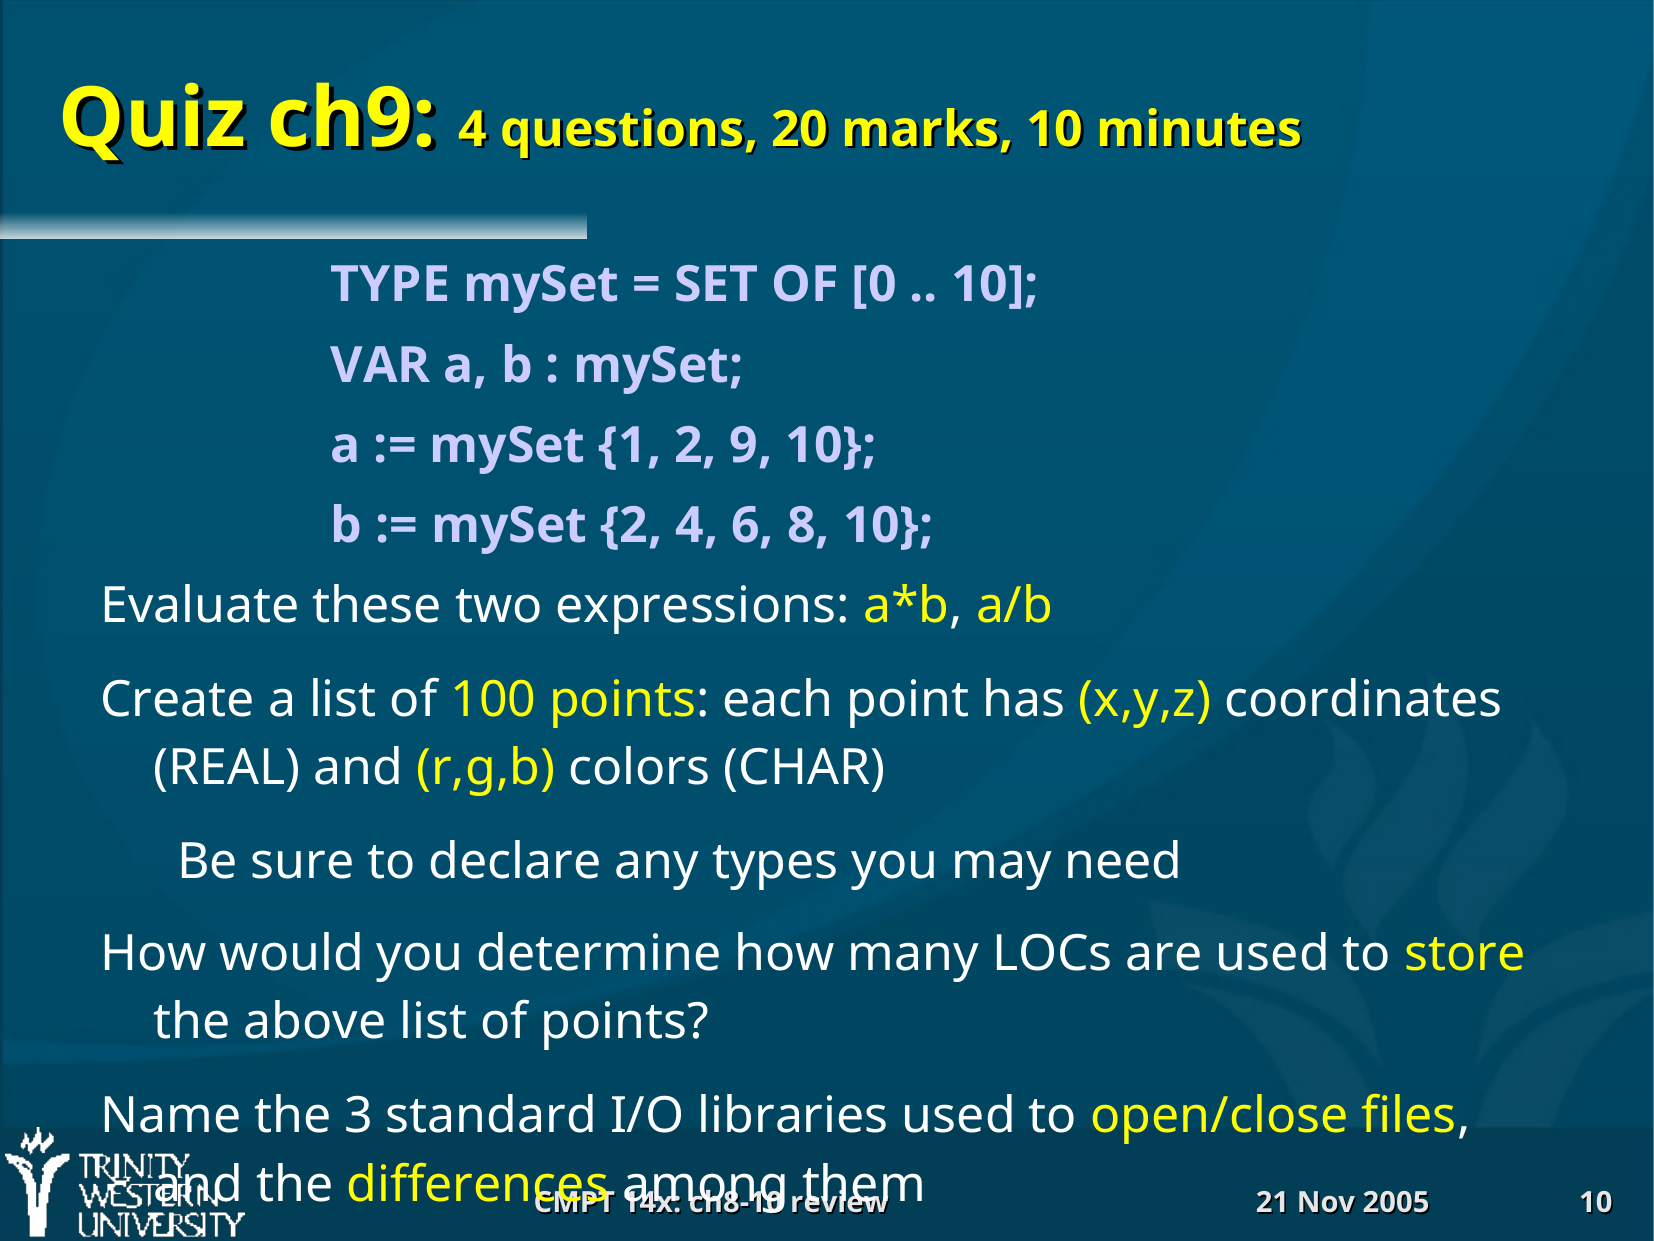

# Quiz ch9: 4 questions, 20 marks, 10 minutes
TYPE mySet = SET OF [0 .. 10];
VAR a, b : mySet;
a := mySet {1, 2, 9, 10};
b := mySet {2, 4, 6, 8, 10};
Evaluate these two expressions: a*b, a/b
Create a list of 100 points: each point has (x,y,z) coordinates (REAL) and (r,g,b) colors (CHAR)
Be sure to declare any types you may need
How would you determine how many LOCs are used to store the above list of points?
Name the 3 standard I/O libraries used to open/close files, and the differences among them
Hint: they contain e.g., Open, OpenRead, OpenOld
CMPT 14x: ch8-10 review
21 Nov 2005
10